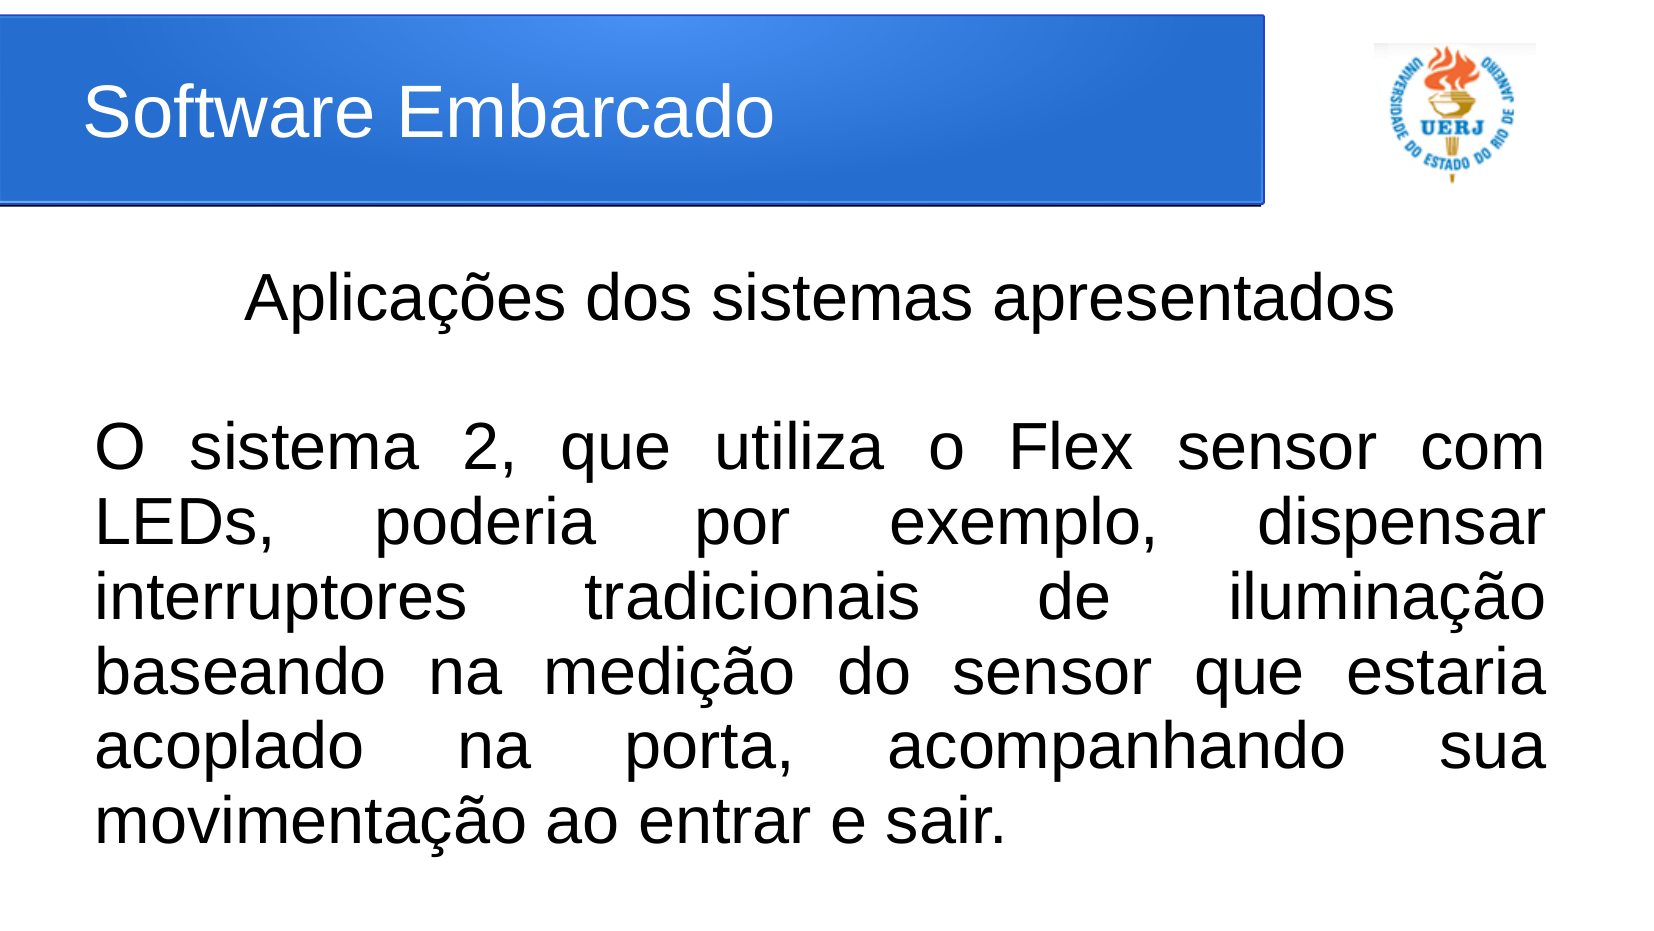

# Software Embarcado
Aplicações dos sistemas apresentados
O sistema 2, que utiliza o Flex sensor com LEDs, poderia por exemplo, dispensar interruptores tradicionais de iluminação baseando na medição do sensor que estaria acoplado na porta, acompanhando sua movimentação ao entrar e sair.